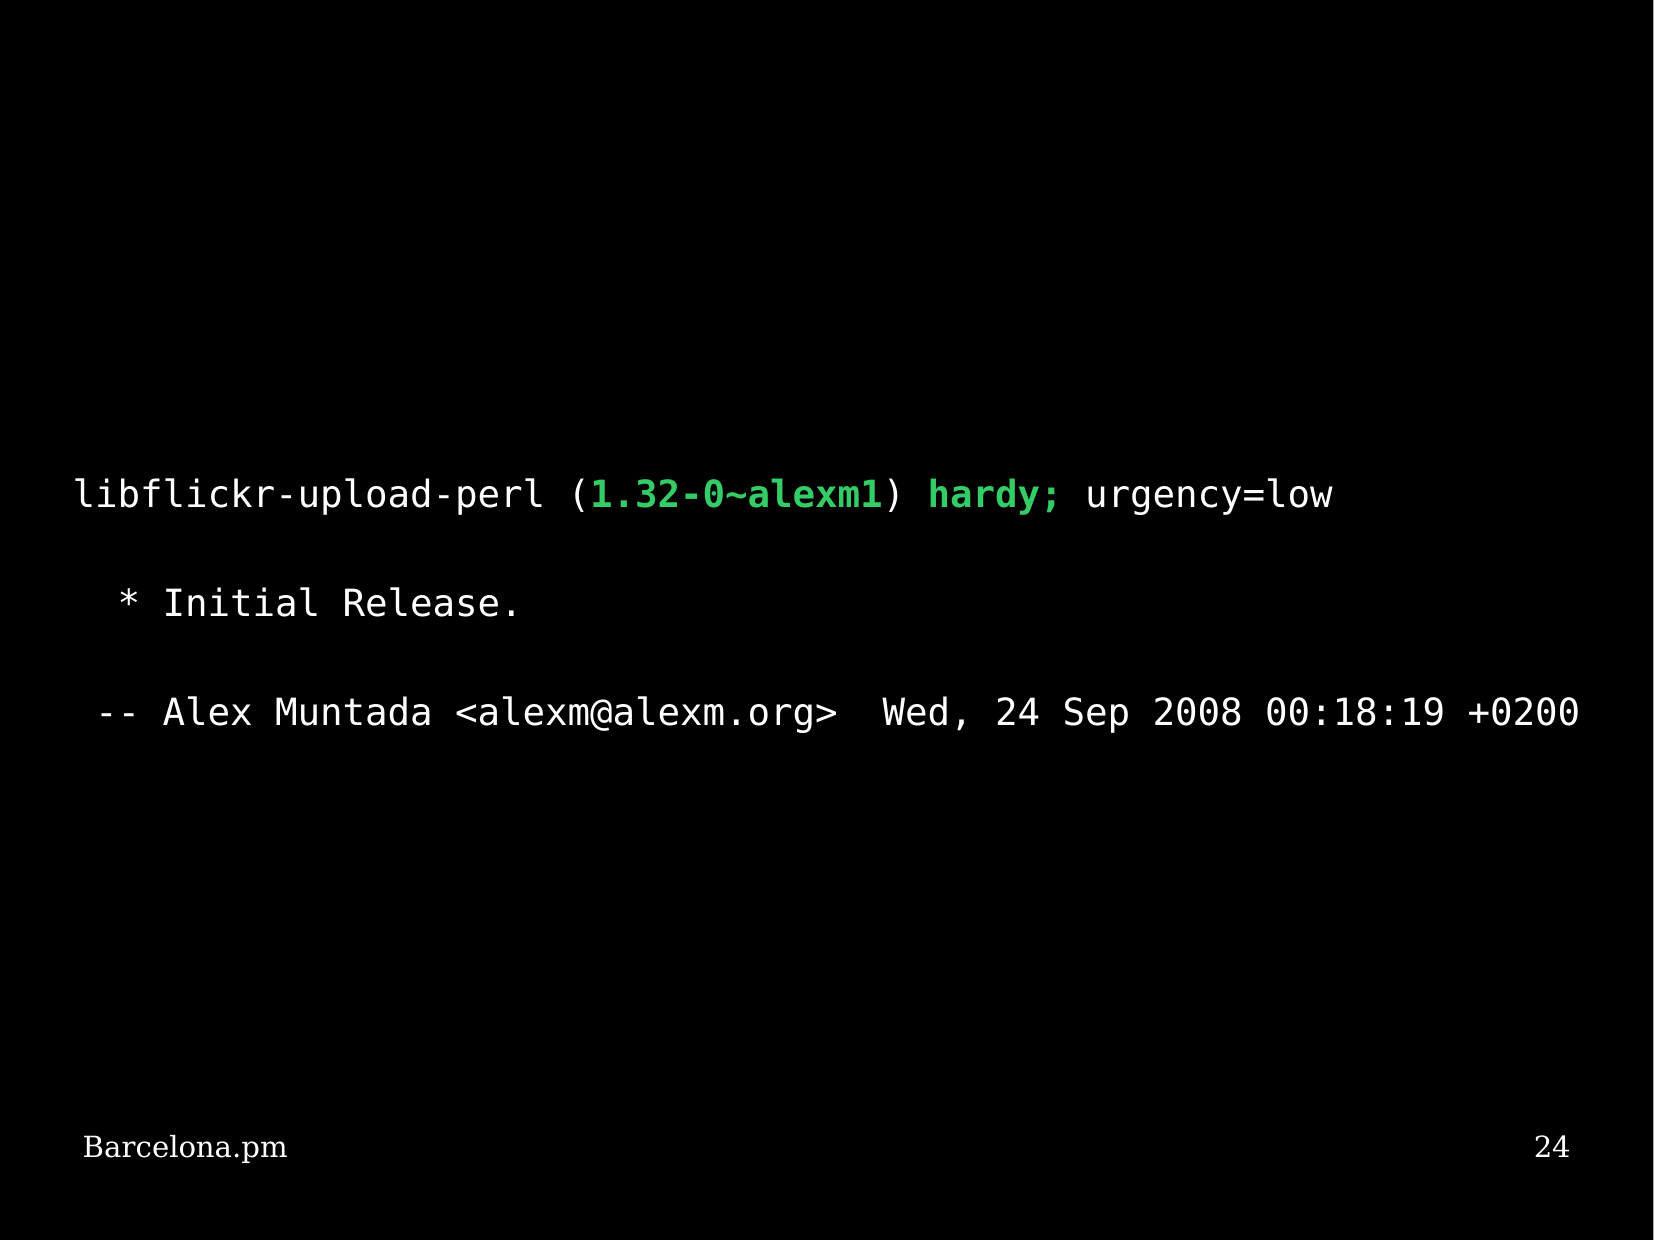

# libflickr-upload-perl (1.32-0~alexm1) hardy; urgency=low * Initial Release. -- Alex Muntada <alexm@alexm.org> Wed, 24 Sep 2008 00:18:19 +0200
Barcelona.pm
24